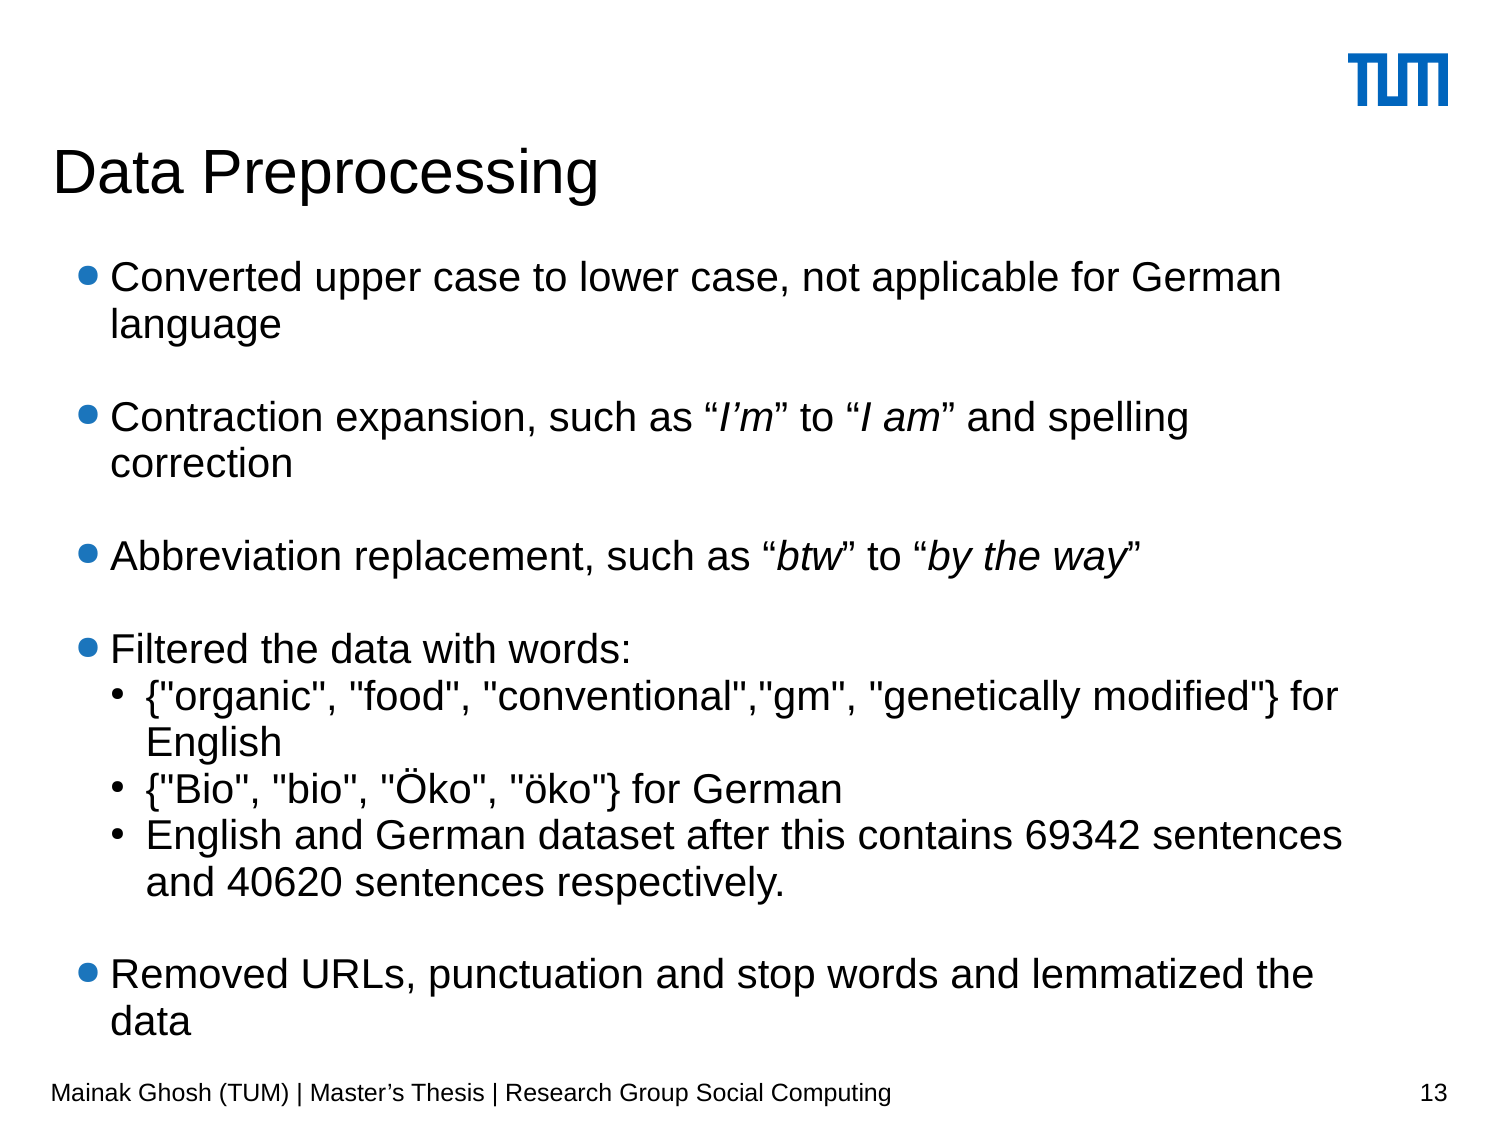

# Data Preprocessing
Converted upper case to lower case, not applicable for German language
Contraction expansion, such as “I’m” to “I am” and spelling correction
Abbreviation replacement, such as “btw” to “by the way”
Filtered the data with words:
{"organic", "food", "conventional","gm", "genetically modified"} for English
{"Bio", "bio", "Öko", "öko"} for German
English and German dataset after this contains 69342 sentences and 40620 sentences respectively.
Removed URLs, punctuation and stop words and lemmatized the data
Mainak Ghosh (TUM) | Master’s Thesis | Research Group Social Computing